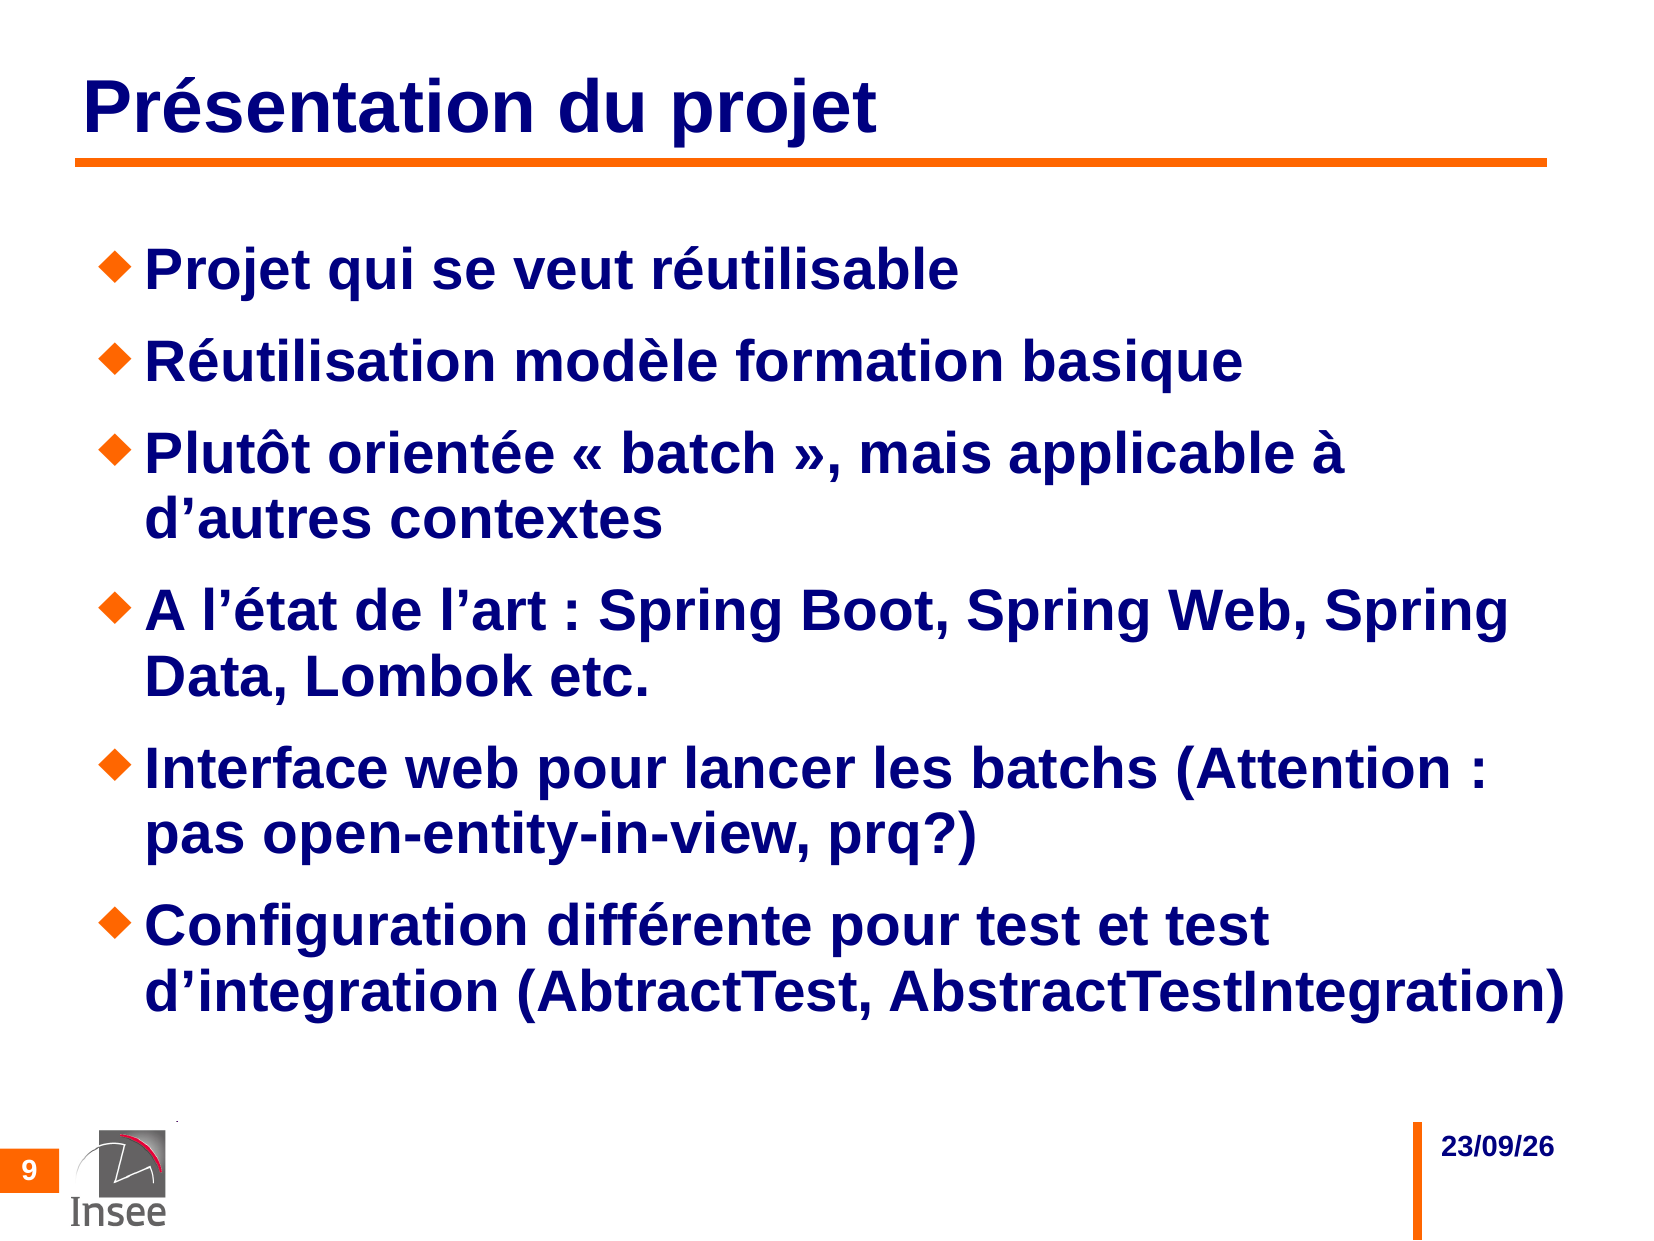

# Présentation du projet
Projet qui se veut réutilisable
Réutilisation modèle formation basique
Plutôt orientée « batch », mais applicable à d’autres contextes
A l’état de l’art : Spring Boot, Spring Web, Spring Data, Lombok etc.
Interface web pour lancer les batchs (Attention : pas open-entity-in-view, prq?)
Configuration différente pour test et test d’integration (AbtractTest, AbstractTestIntegration)
9